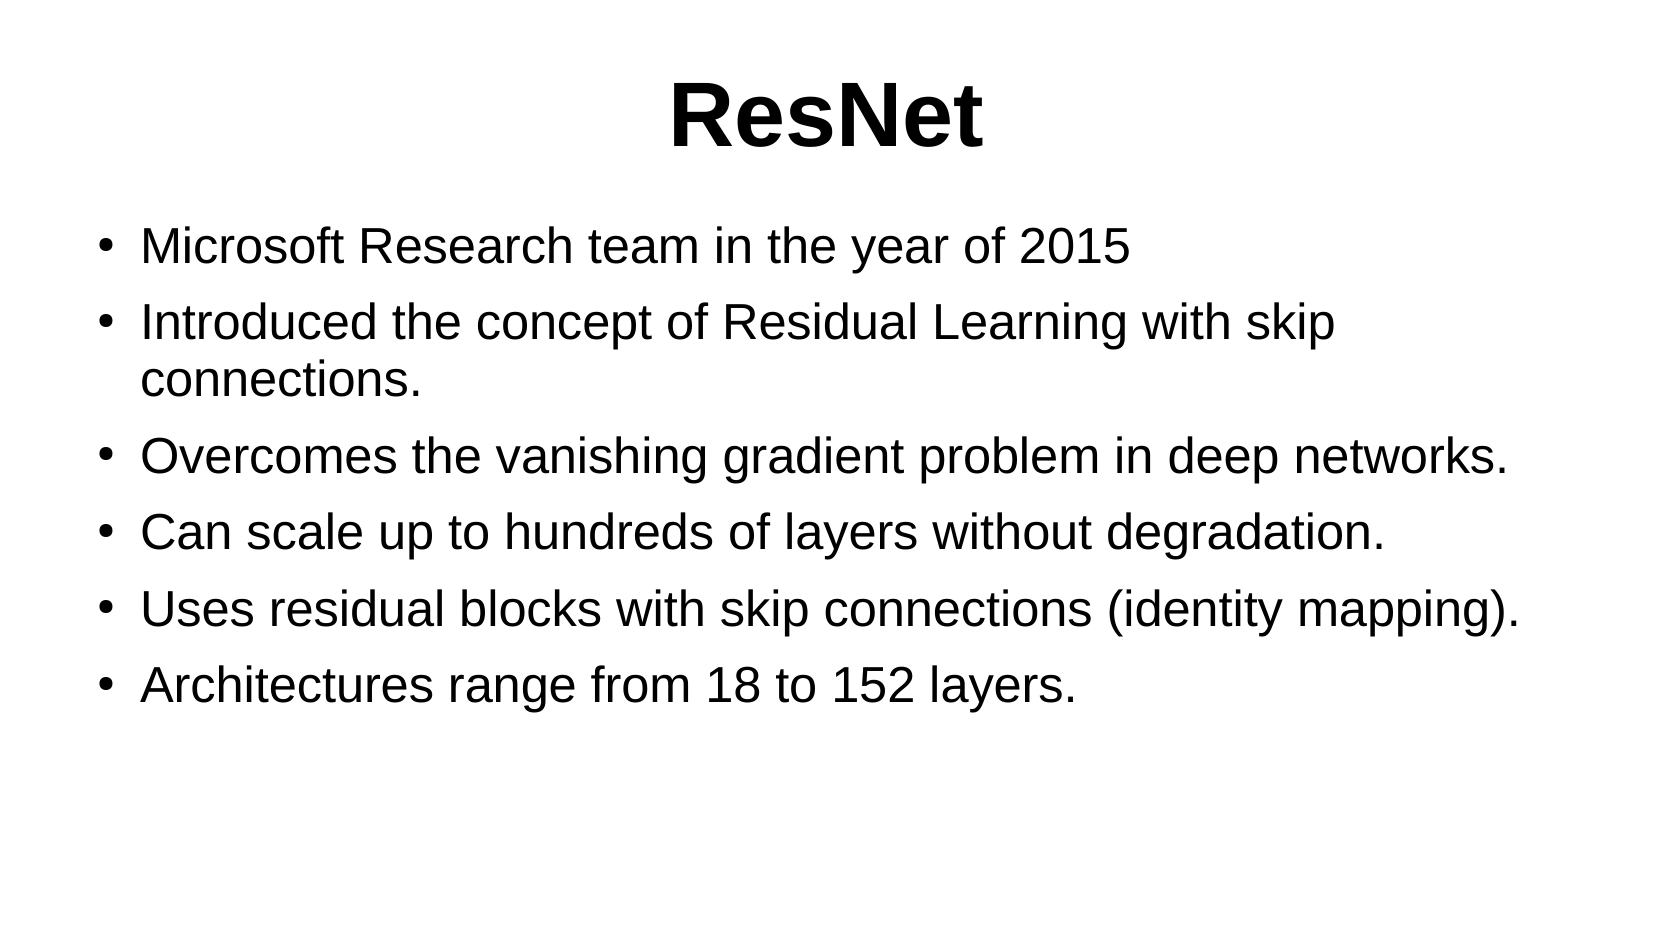

# ResNet
Microsoft Research team in the year of 2015
Introduced the concept of Residual Learning with skip connections.
Overcomes the vanishing gradient problem in deep networks.
Can scale up to hundreds of layers without degradation.
Uses residual blocks with skip connections (identity mapping).
Architectures range from 18 to 152 layers.